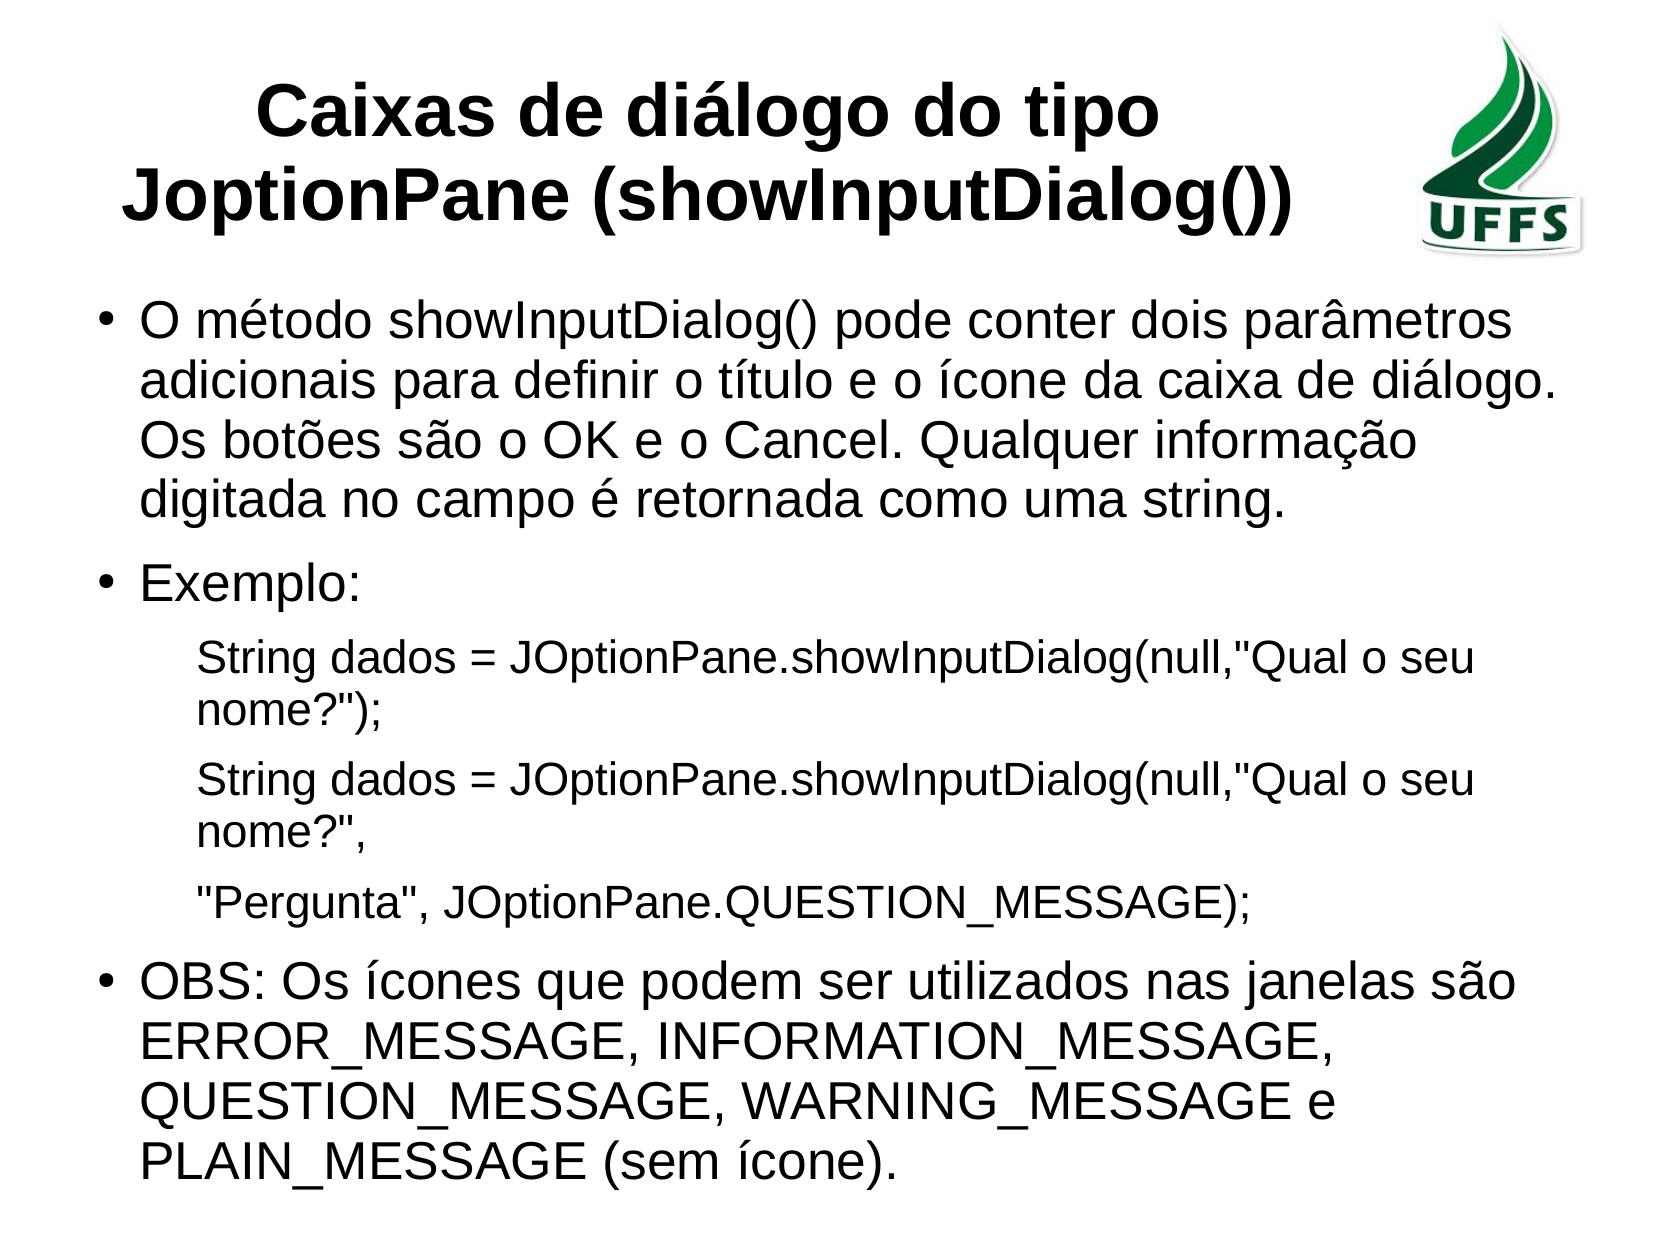

# Caixas de diálogo do tipo JoptionPane (showInputDialog())
O método showInputDialog() pode conter dois parâmetros adicionais para definir o título e o ícone da caixa de diálogo. Os botões são o OK e o Cancel. Qualquer informação digitada no campo é retornada como uma string.
Exemplo:
String dados = JOptionPane.showInputDialog(null,"Qual o seu nome?");
String dados = JOptionPane.showInputDialog(null,"Qual o seu nome?",
"Pergunta", JOptionPane.QUESTION_MESSAGE);
OBS: Os ícones que podem ser utilizados nas janelas são ERROR_MESSAGE, INFORMATION_MESSAGE, QUESTION_MESSAGE, WARNING_MESSAGE e PLAIN_MESSAGE (sem ícone).